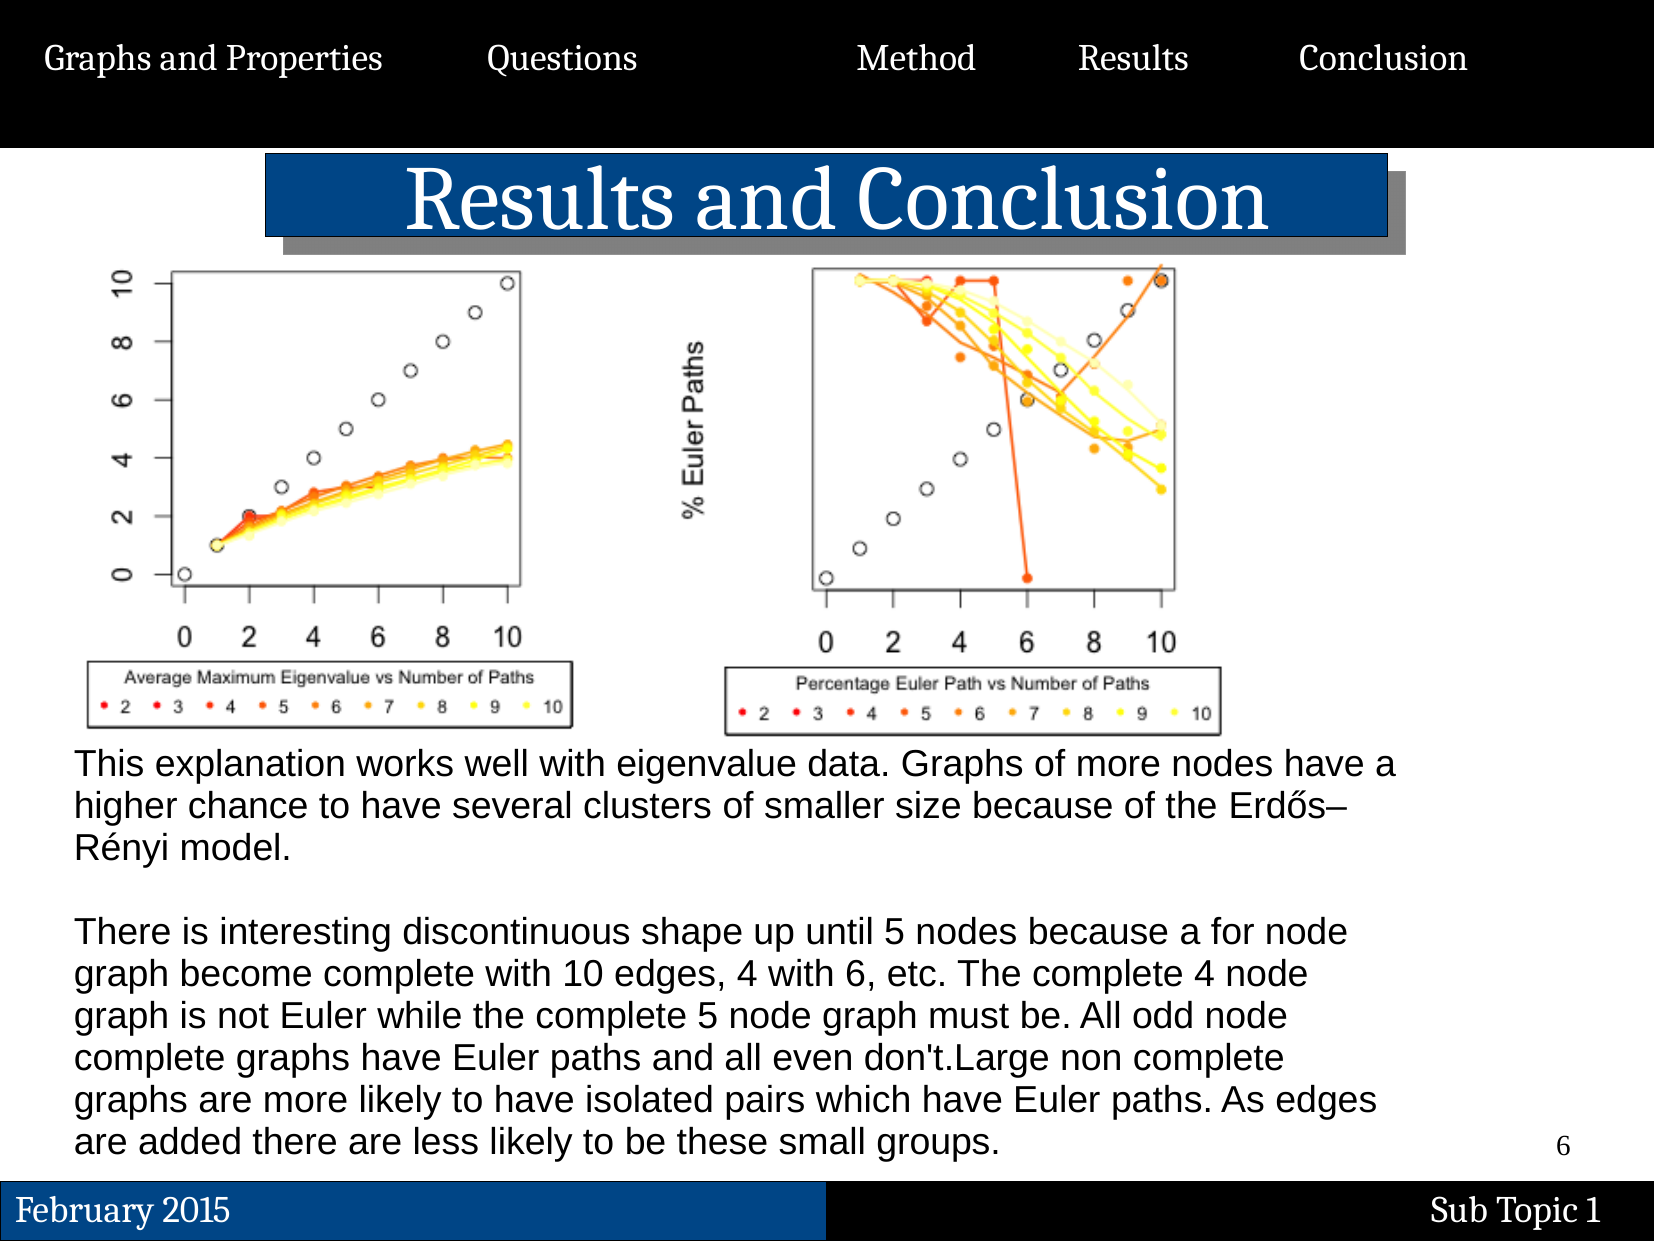

Graphs and Properties		Questions			Method		Results		Conclusion
Graphs and Properties		Questions			Method		Results		Conclusion
Results and Conclusion
This explanation works well with eigenvalue data. Graphs of more nodes have a higher chance to have several clusters of smaller size because of the Erdős–Rényi model.
There is interesting discontinuous shape up until 5 nodes because a for node graph become complete with 10 edges, 4 with 6, etc. The complete 4 node graph is not Euler while the complete 5 node graph must be. All odd node complete graphs have Euler paths and all even don't.Large non complete graphs are more likely to have isolated pairs which have Euler paths. As edges are added there are less likely to be these small groups.
6
February 2015
February 2015
Sub Topic 2
Sub Topic 1